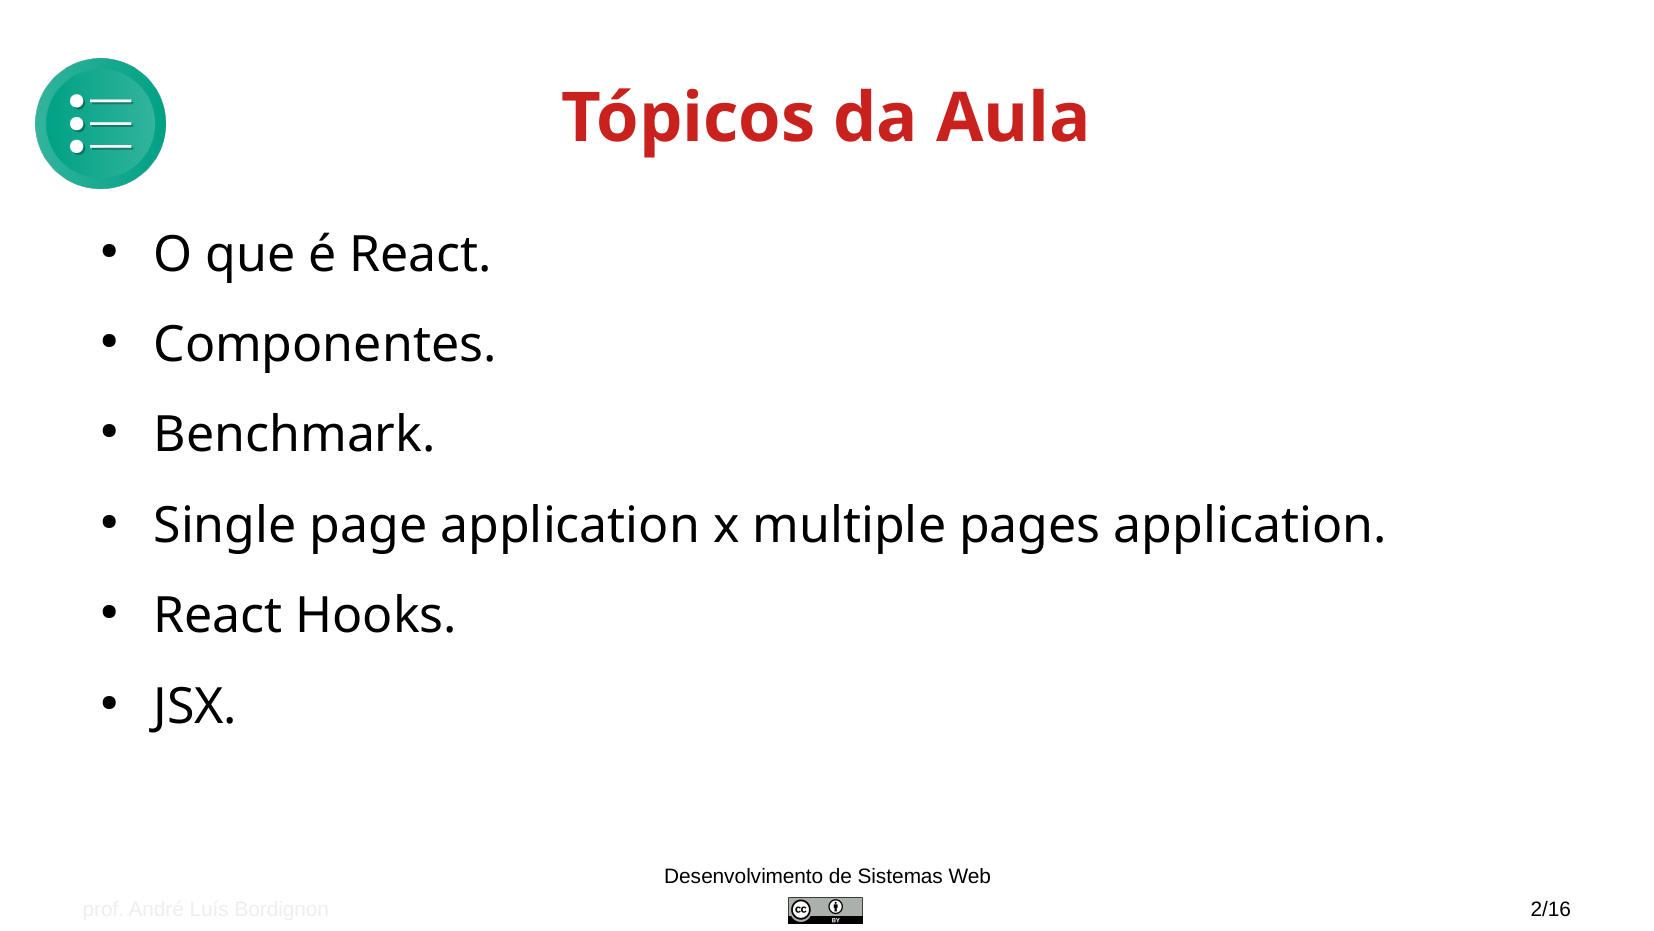

# Tópicos da Aula
O que é React.
Componentes.
Benchmark.
Single page application x multiple pages application.
React Hooks.
JSX.
Desenvolvimento de Sistemas Web
prof. André Luís Bordignon
2